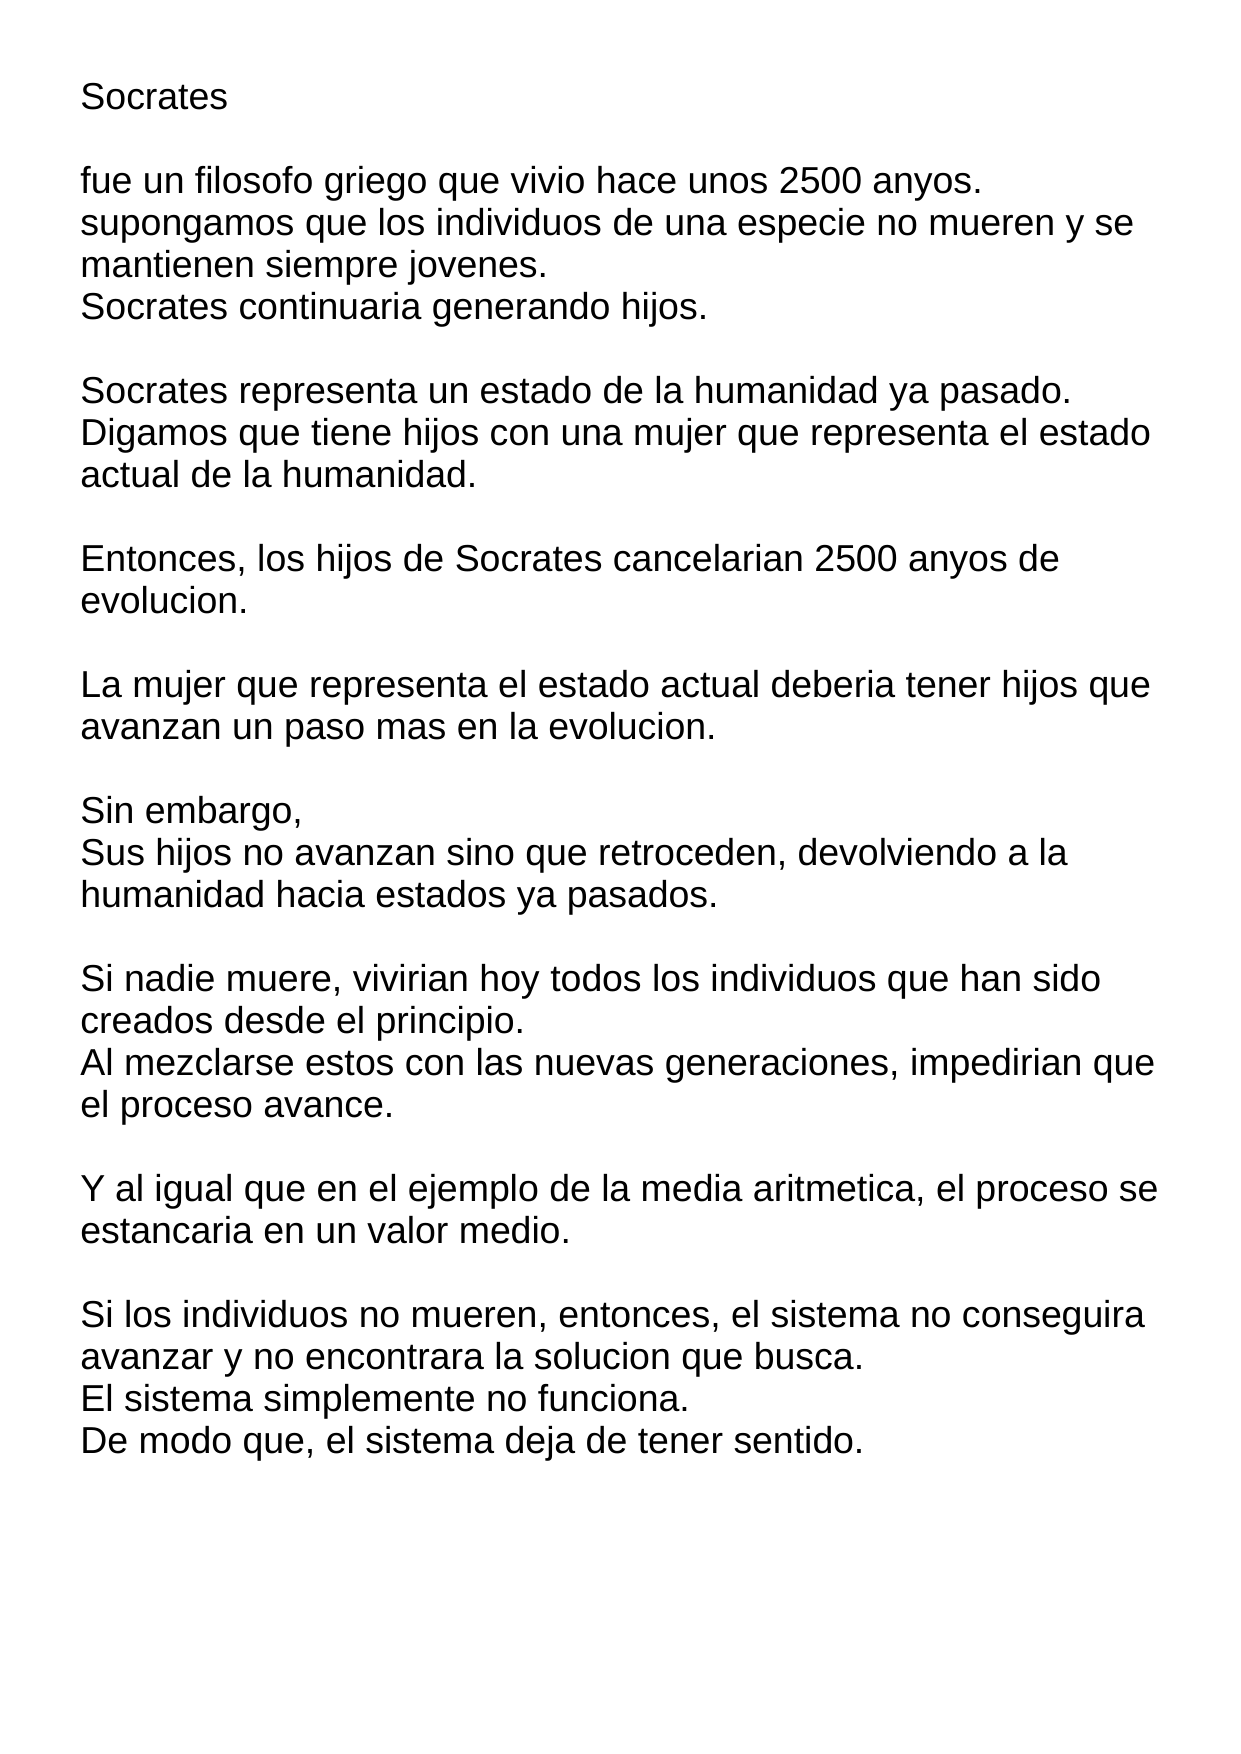

Socrates
fue un filosofo griego que vivio hace unos 2500 anyos.
supongamos que los individuos de una especie no mueren y se mantienen siempre jovenes.
Socrates continuaria generando hijos.
Socrates representa un estado de la humanidad ya pasado.
Digamos que tiene hijos con una mujer que representa el estado actual de la humanidad.
Entonces, los hijos de Socrates cancelarian 2500 anyos de evolucion.
La mujer que representa el estado actual deberia tener hijos que avanzan un paso mas en la evolucion.
Sin embargo,
Sus hijos no avanzan sino que retroceden, devolviendo a la humanidad hacia estados ya pasados.
Si nadie muere, vivirian hoy todos los individuos que han sido creados desde el principio.
Al mezclarse estos con las nuevas generaciones, impedirian que el proceso avance.
Y al igual que en el ejemplo de la media aritmetica, el proceso se estancaria en un valor medio.
Si los individuos no mueren, entonces, el sistema no conseguira avanzar y no encontrara la solucion que busca.
El sistema simplemente no funciona.
De modo que, el sistema deja de tener sentido.